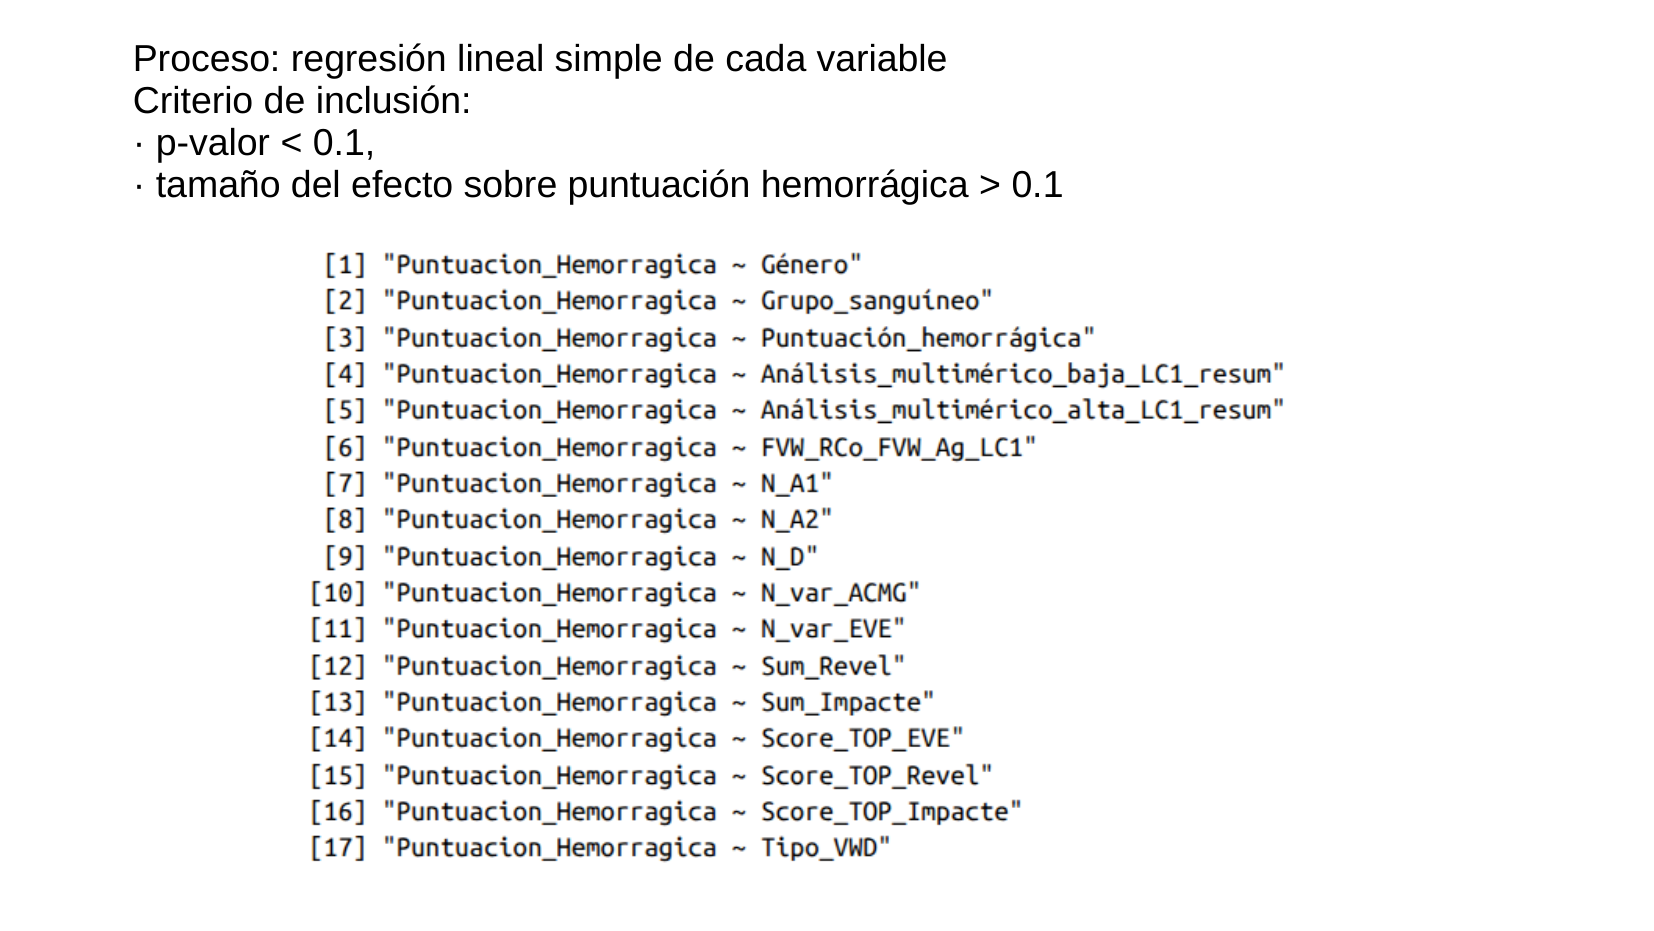

Proceso: regresión lineal simple de cada variable
Criterio de inclusión:
· p-valor < 0.1,
· tamaño del efecto sobre puntuación hemorrágica > 0.1